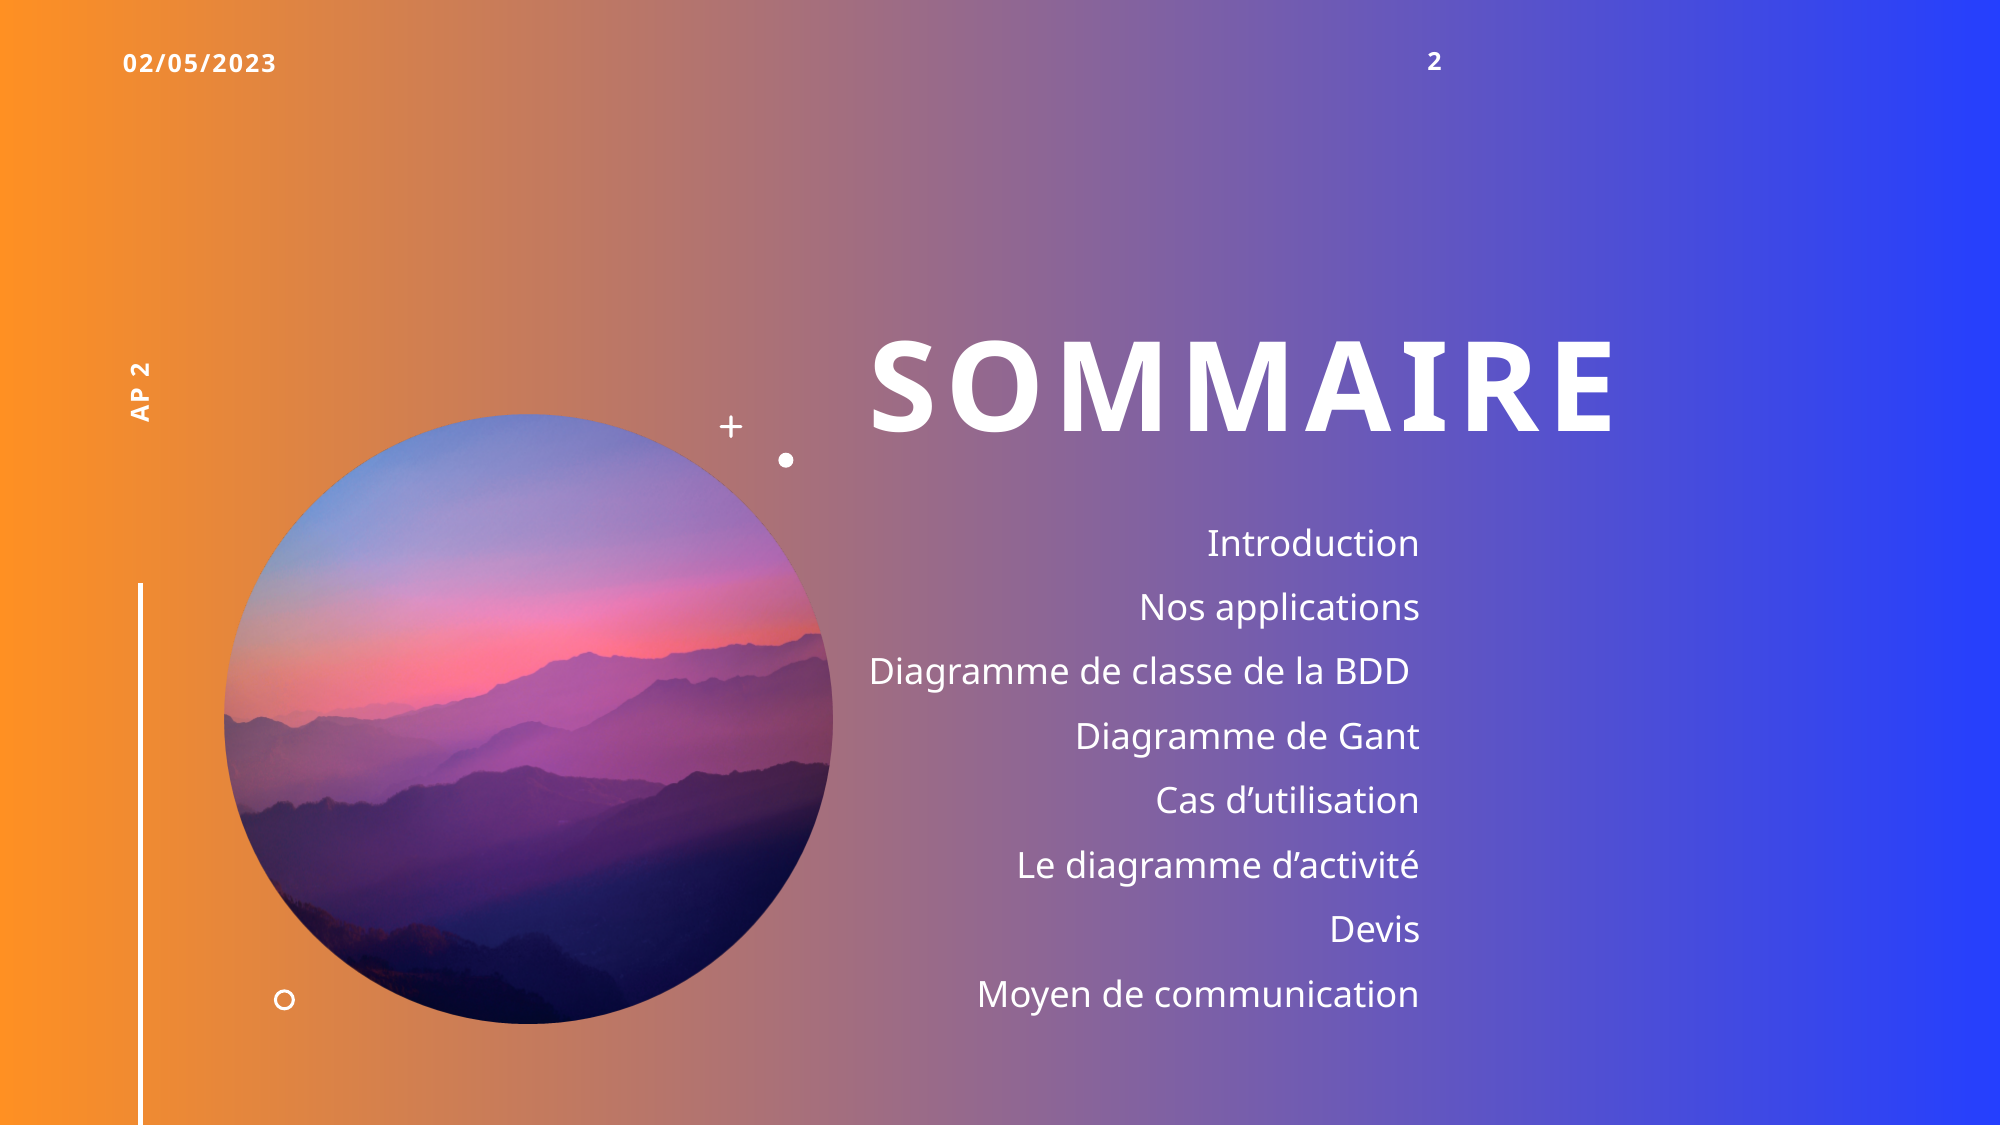

02/05/2023
2
# SOMMAIRe
AP 2
Introduction
Nos applications
Diagramme de classe de la BDD
Diagramme de Gant
Cas d’utilisation
Le diagramme d’activité
Devis
Moyen de communication